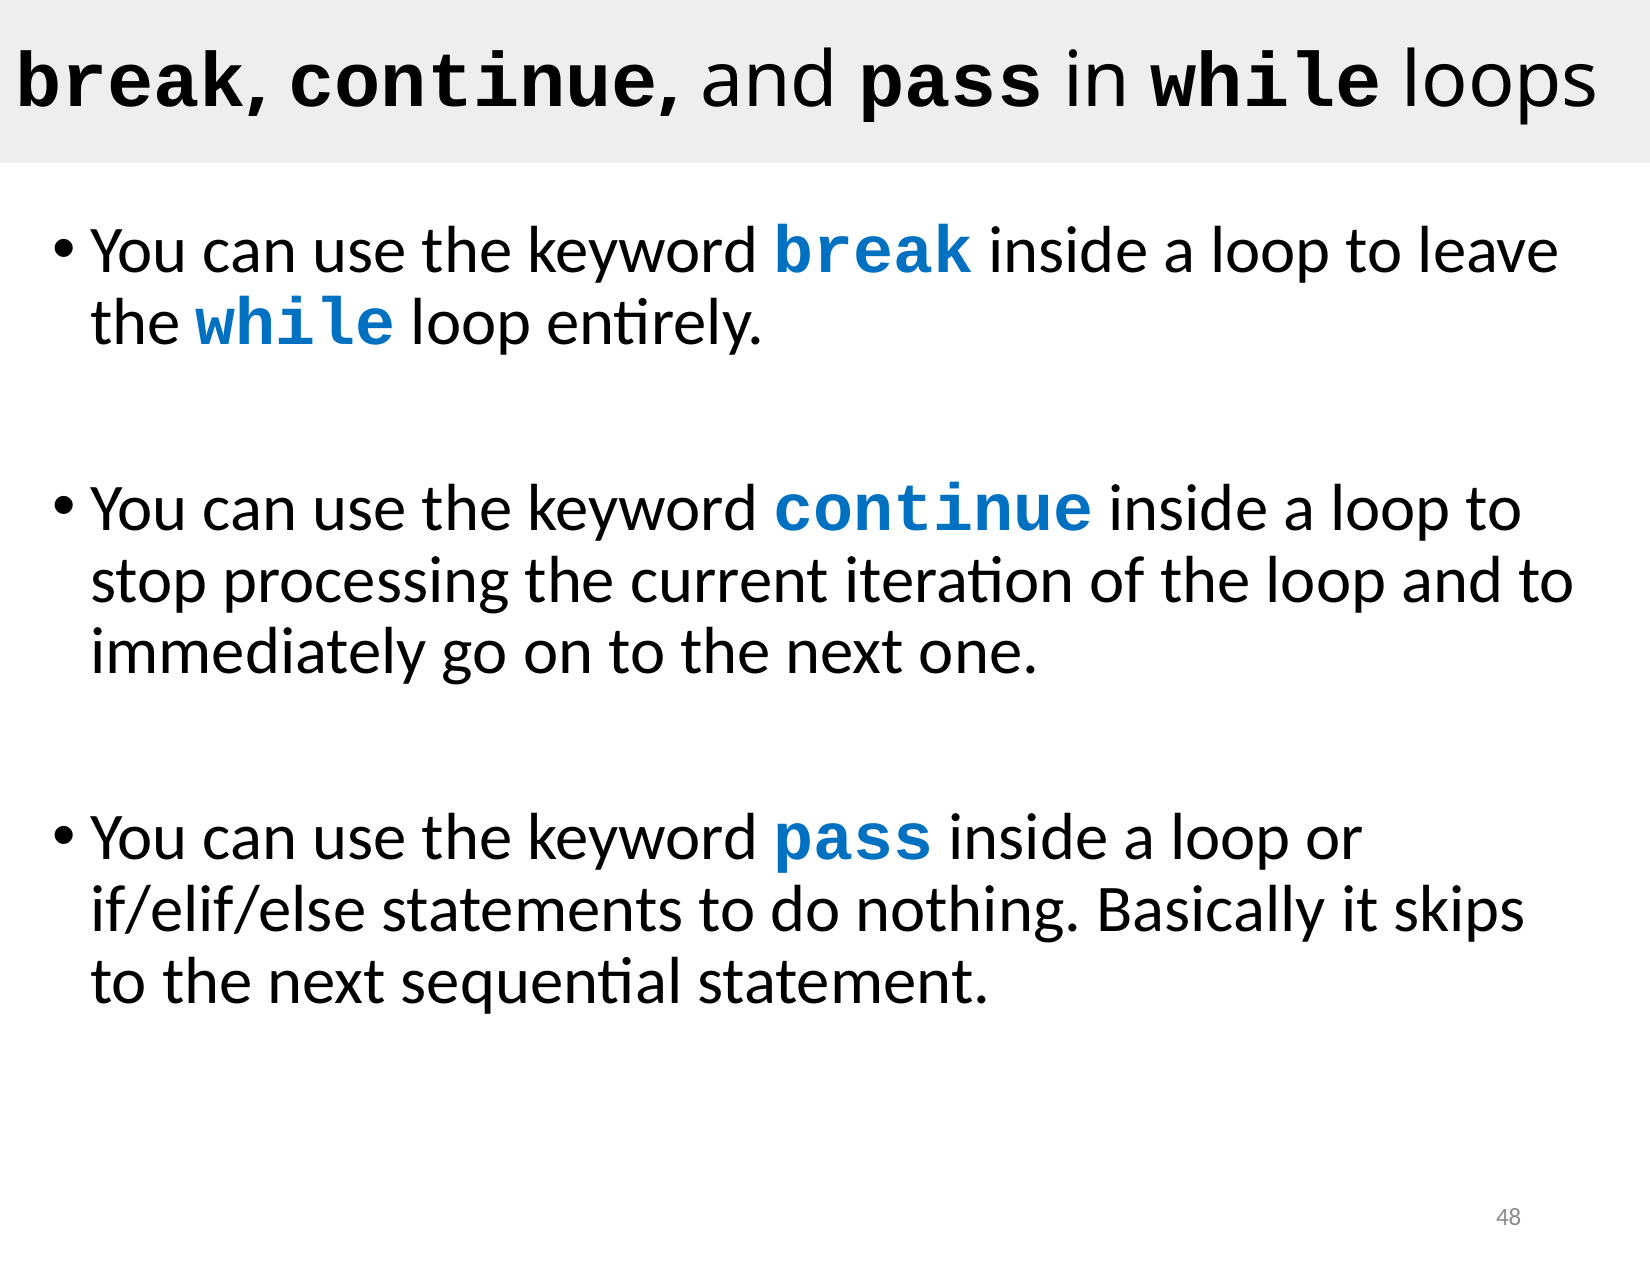

# break, continue, and pass in while loops
You can use the keyword break inside a loop to leave the while loop entirely.
You can use the keyword continue inside a loop to stop processing the current iteration of the loop and to immediately go on to the next one.
You can use the keyword pass inside a loop or if/elif/else statements to do nothing. Basically it skips to the next sequential statement.
48